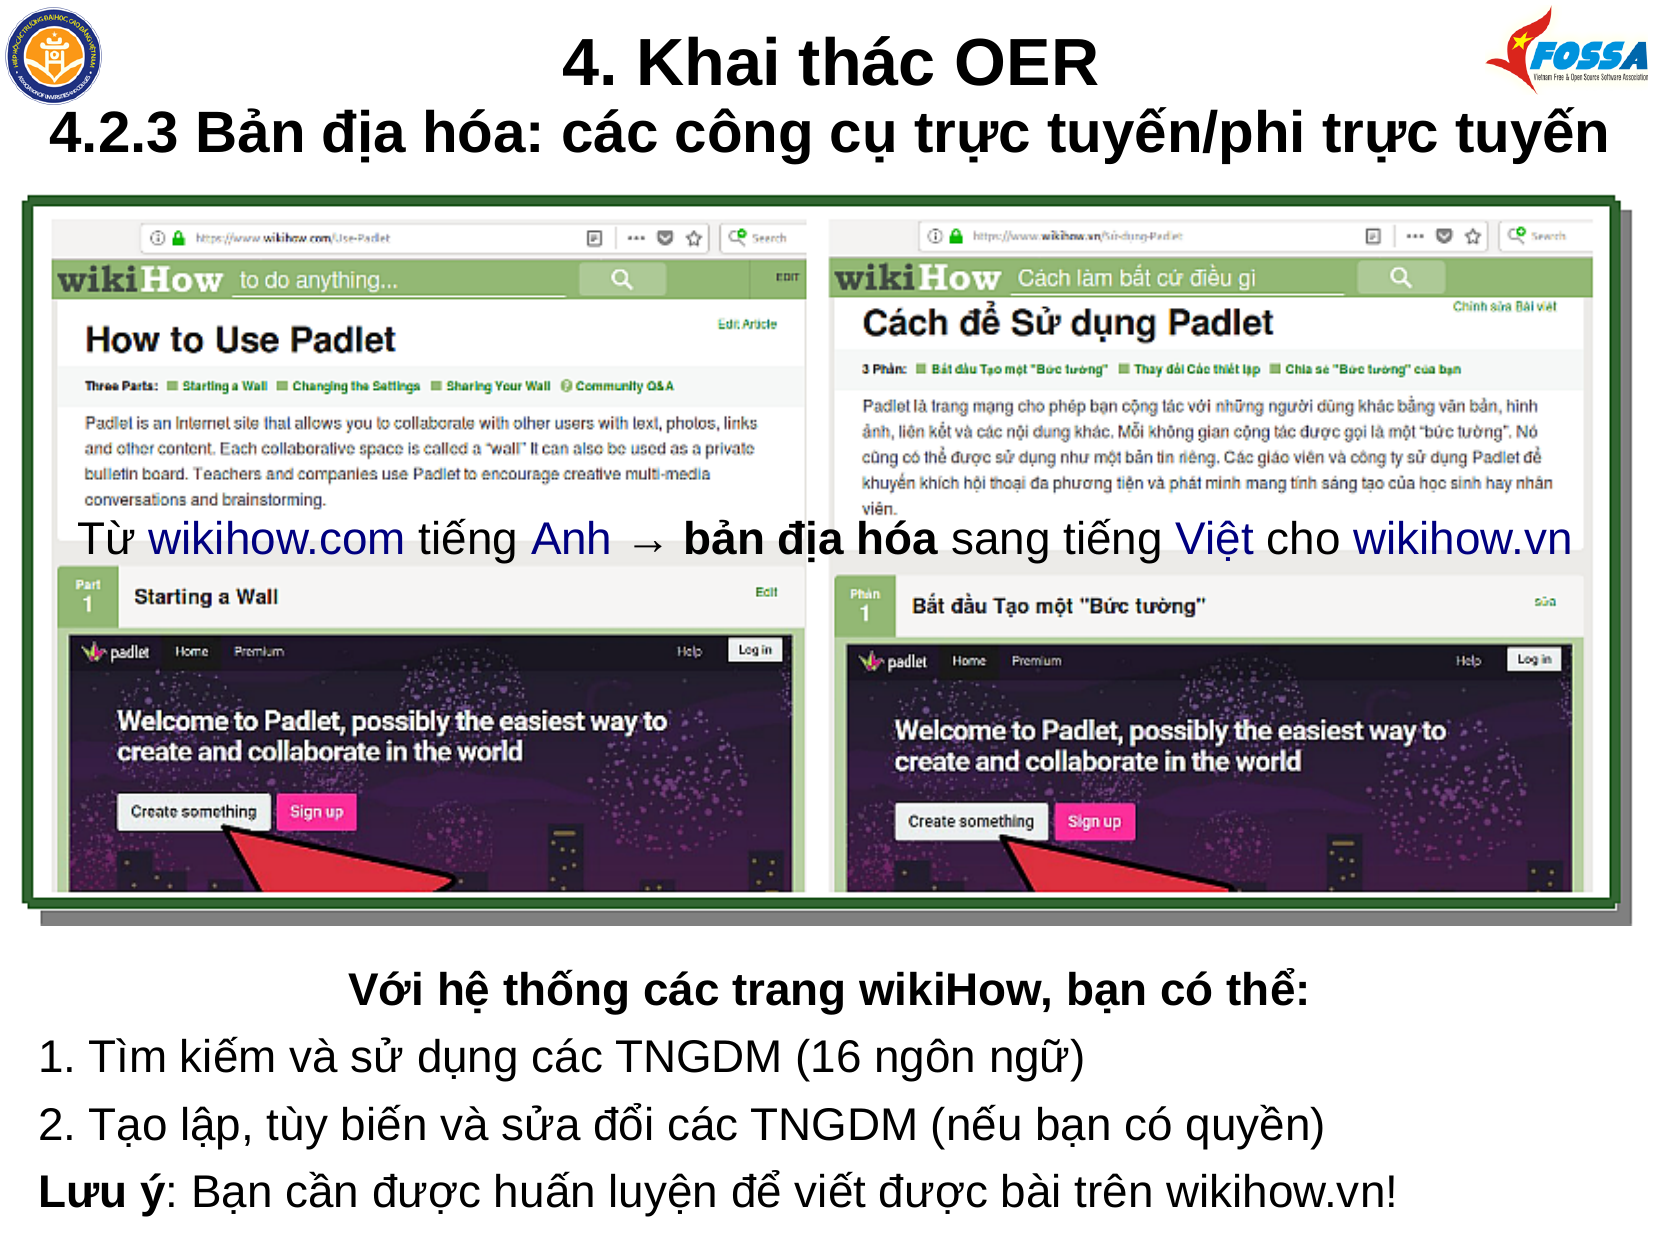

# 4. Khai thác OER 4.2.3 Bản địa hóa: các công cụ trực tuyến/phi trực tuyến
Từ wikihow.com tiếng Anh → bản địa hóa sang tiếng Việt cho wikihow.vn
Với hệ thống các trang wikiHow, bạn có thể:
1. Tìm kiếm và sử dụng các TNGDM (16 ngôn ngữ)
2. Tạo lập, tùy biến và sửa đổi các TNGDM (nếu bạn có quyền)
Lưu ý: Bạn cần được huấn luyện để viết được bài trên wikihow.vn!